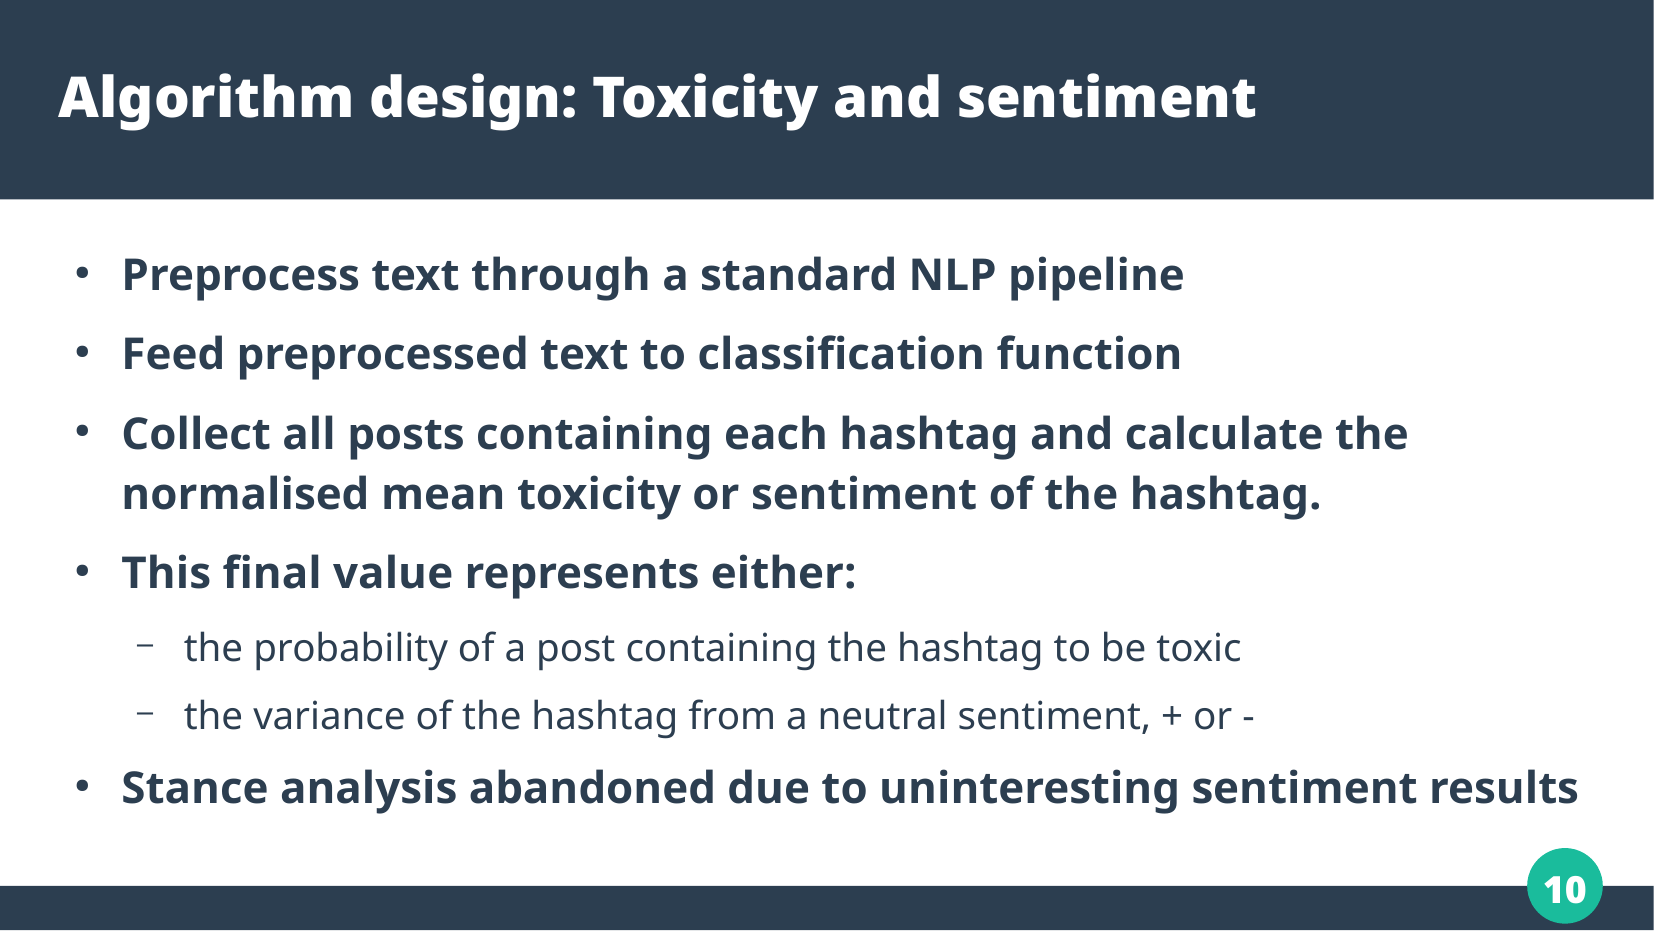

# Algorithm design: Toxicity and sentiment
Preprocess text through a standard NLP pipeline
Feed preprocessed text to classification function
Collect all posts containing each hashtag and calculate the normalised mean toxicity or sentiment of the hashtag.
This final value represents either:
the probability of a post containing the hashtag to be toxic
the variance of the hashtag from a neutral sentiment, + or -
Stance analysis abandoned due to uninteresting sentiment results